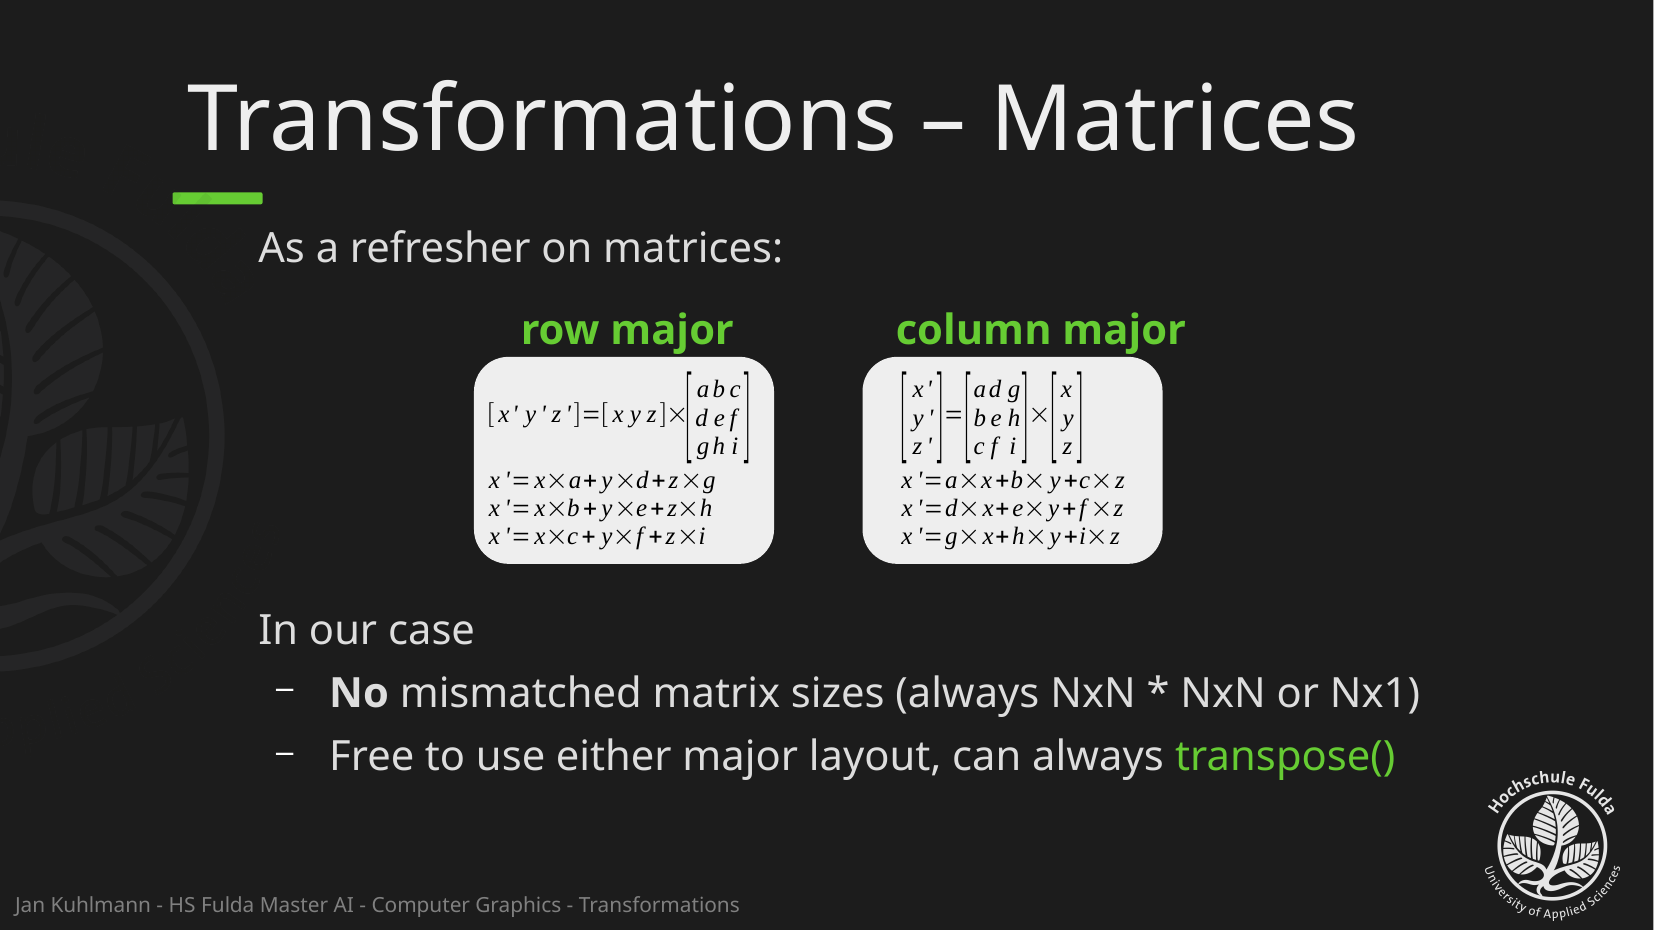

# Transformations – Matrices
As a refresher on matrices:
row major
column major
In our case
No mismatched matrix sizes (always NxN * NxN or Nx1)
Free to use either major layout, can always transpose()
Jan Kuhlmann - HS Fulda Master AI - Computer Graphics - Transformations